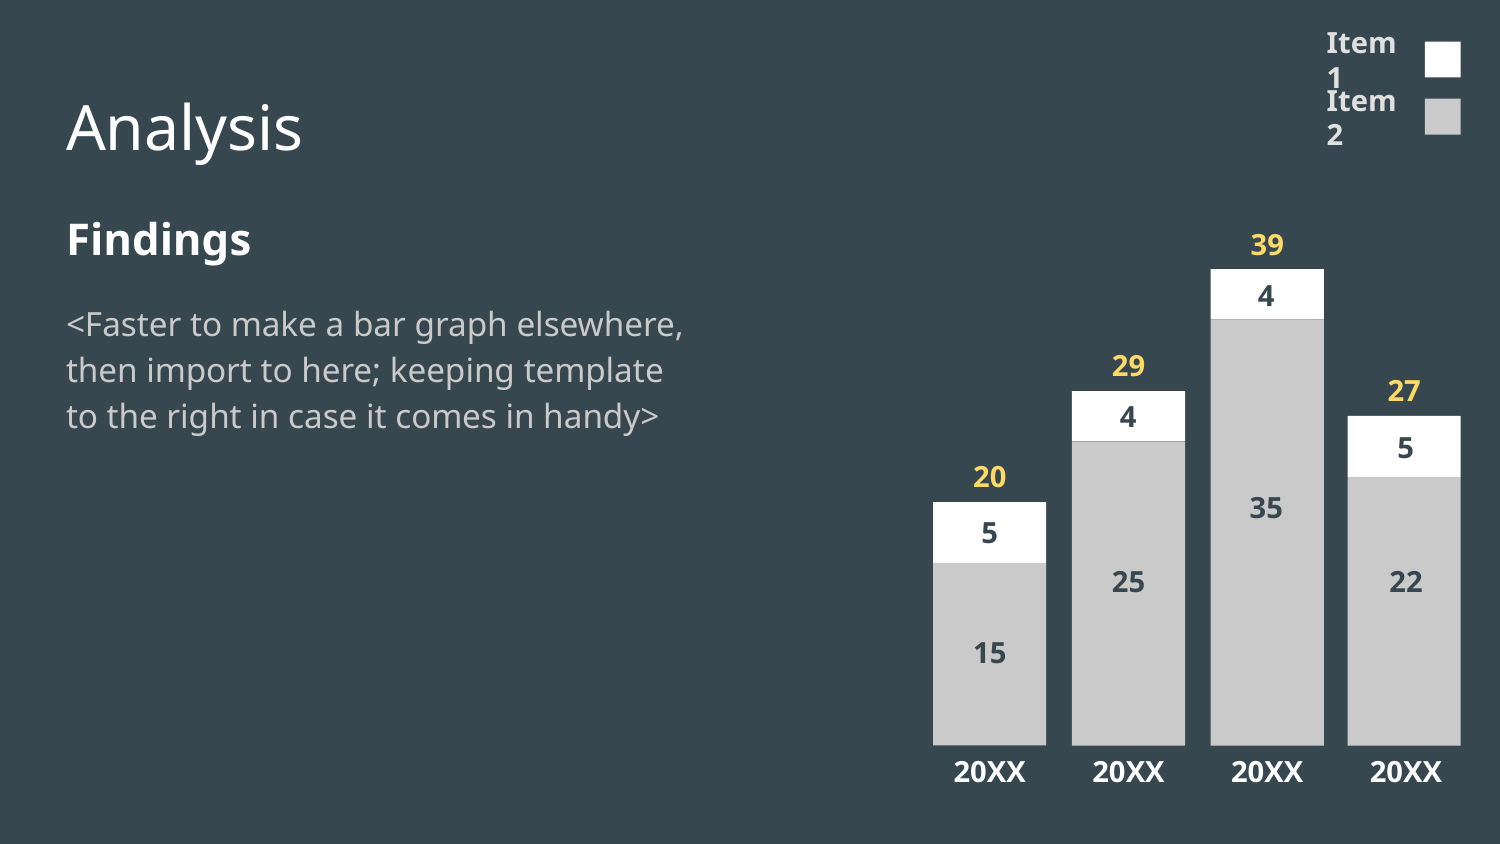

Item 1
# Analysis
Item 2
Findings
<Faster to make a bar graph elsewhere, then import to here; keeping template to the right in case it comes in handy>
39
4
29
27
4
5
20
35
5
22
25
15
20XX
20XX
20XX
20XX